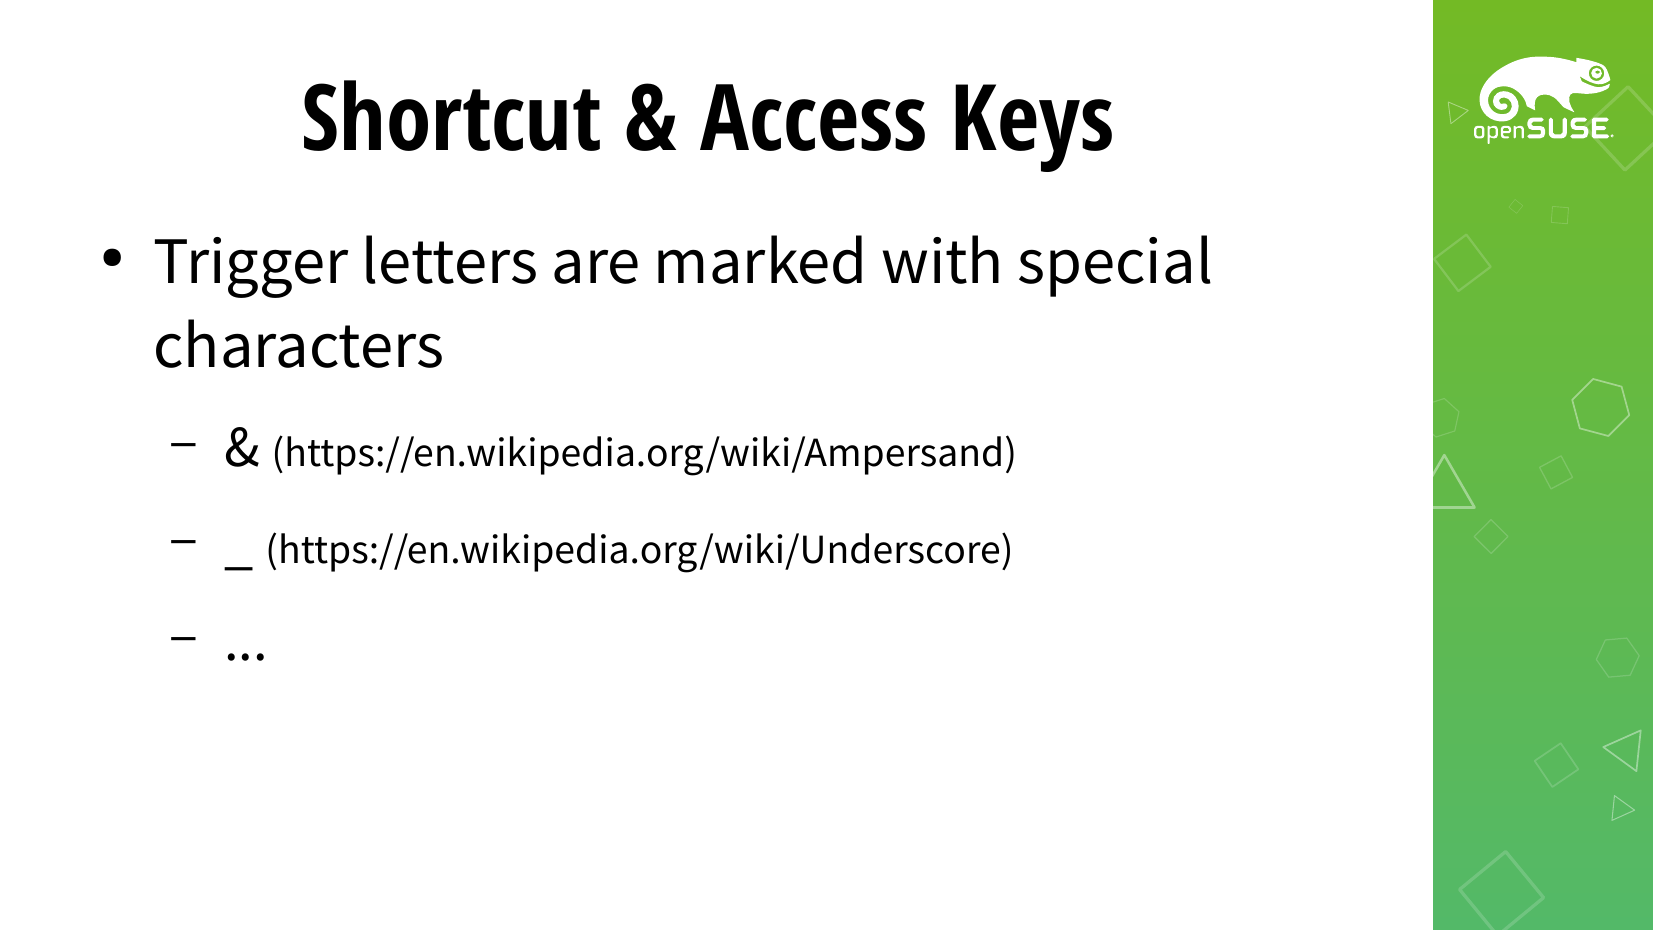

# Shortcut & Access Keys
Trigger letters are marked with special characters
& (https://en.wikipedia.org/wiki/Ampersand)
_ (https://en.wikipedia.org/wiki/Underscore)
...